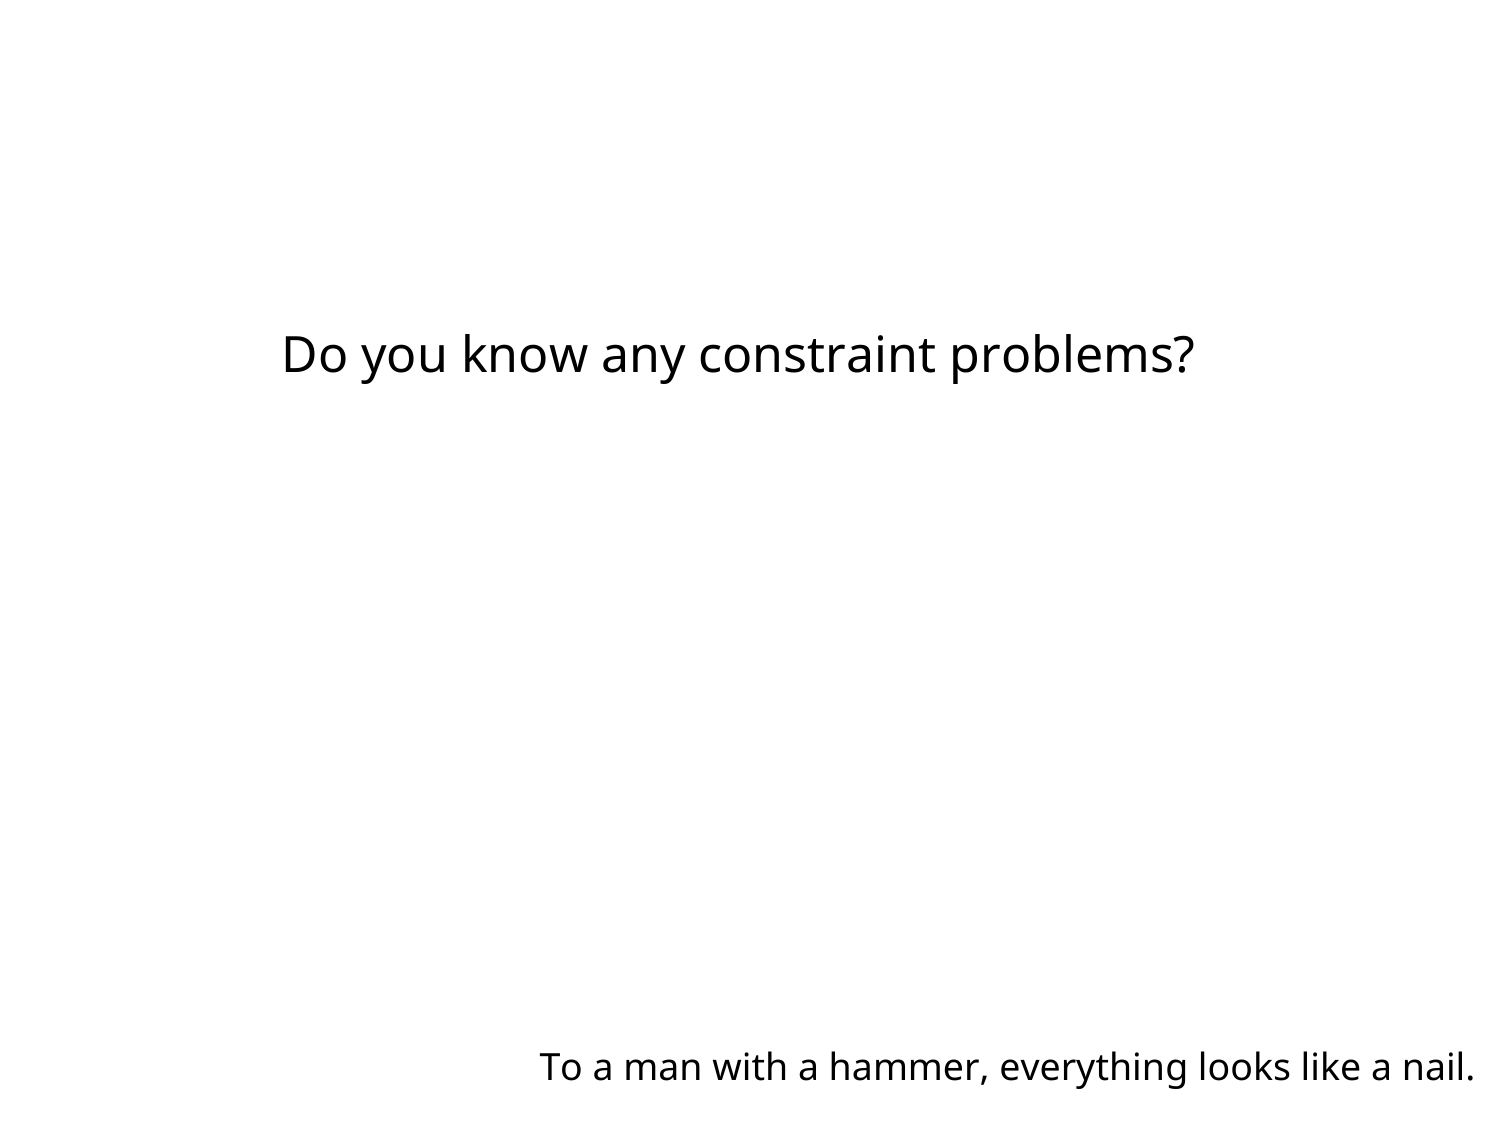

Do you know any constraint problems?
To a man with a hammer, everything looks like a nail.